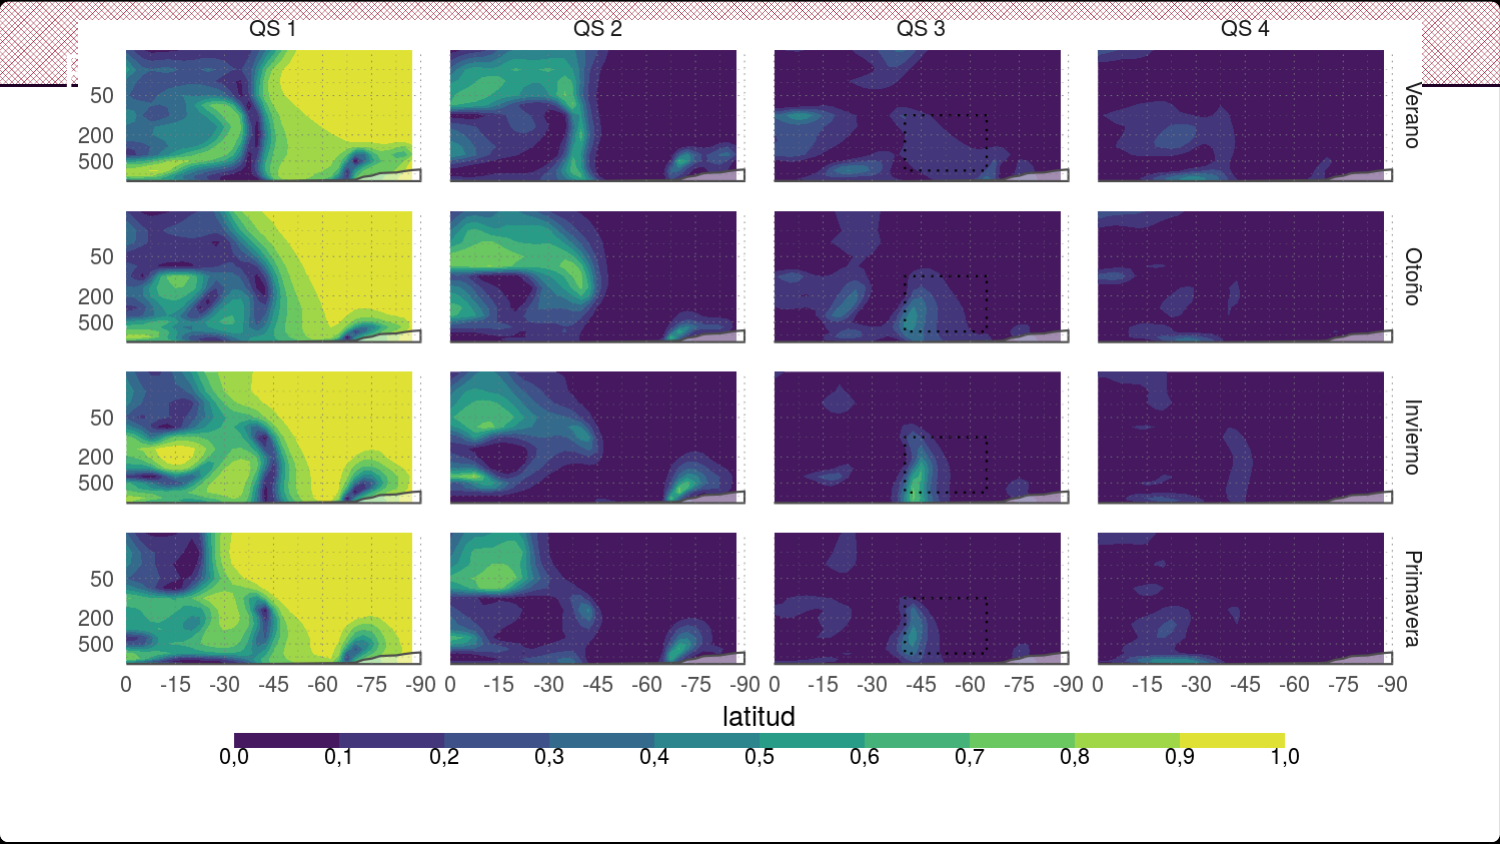

# R2
Varianza explicada por cada número de onda planetaria.